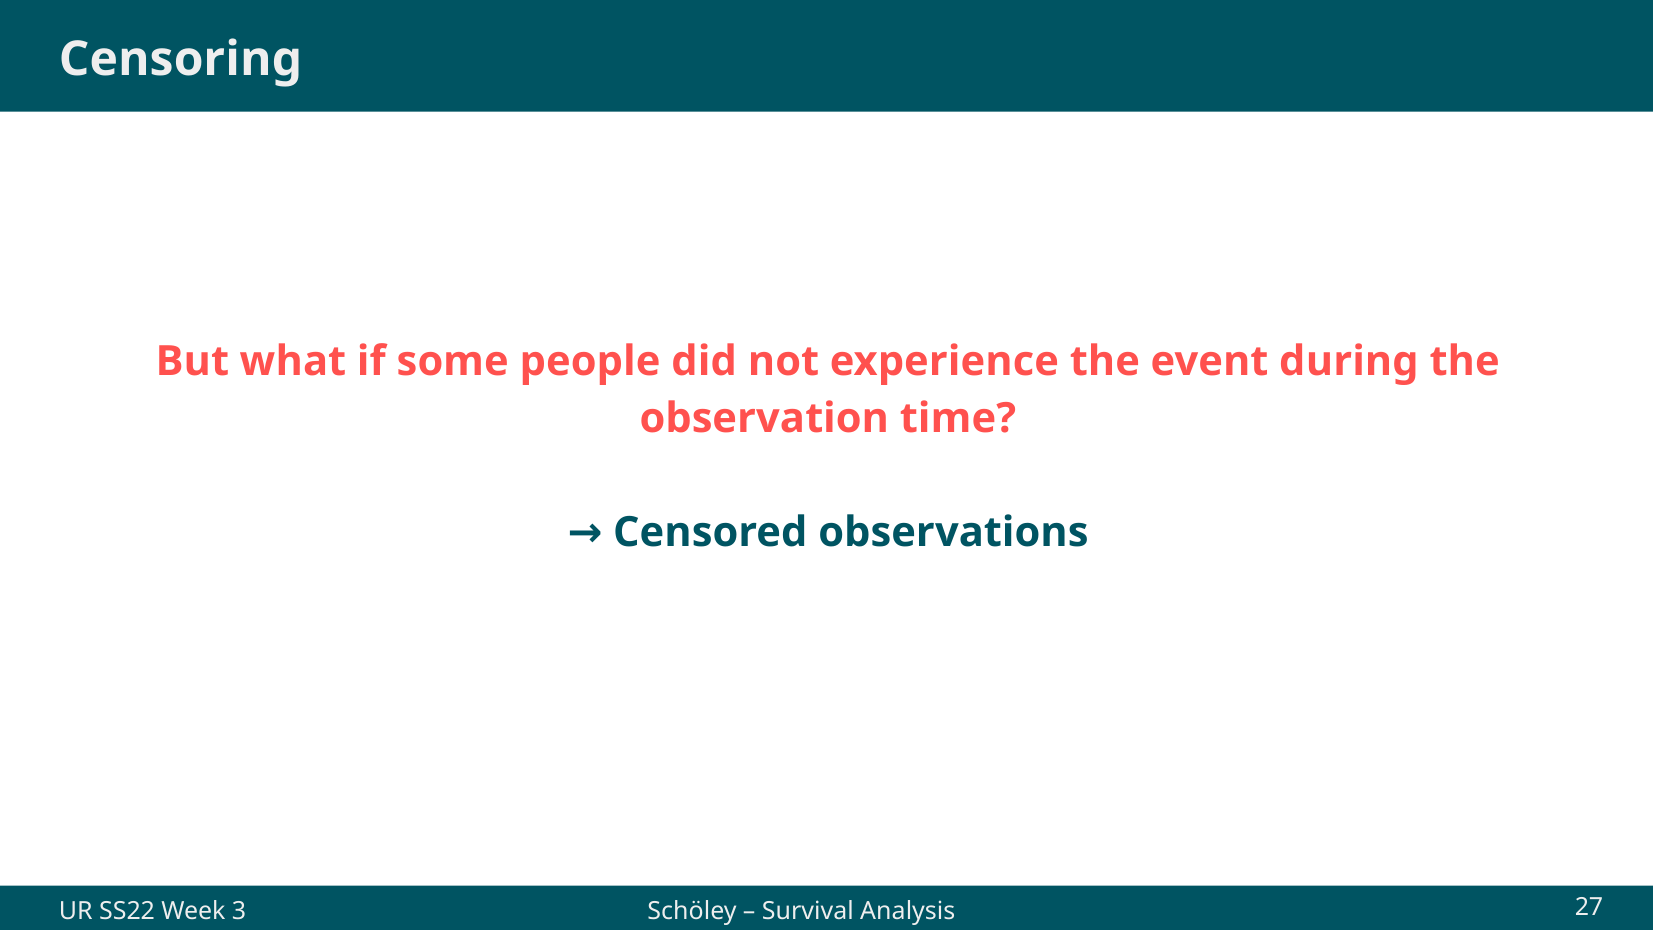

# Censoring
But what if some people did not experience the event during the observation time?
→ Censored observations
27
UR SS22 Week 3
Schöley – Survival Analysis